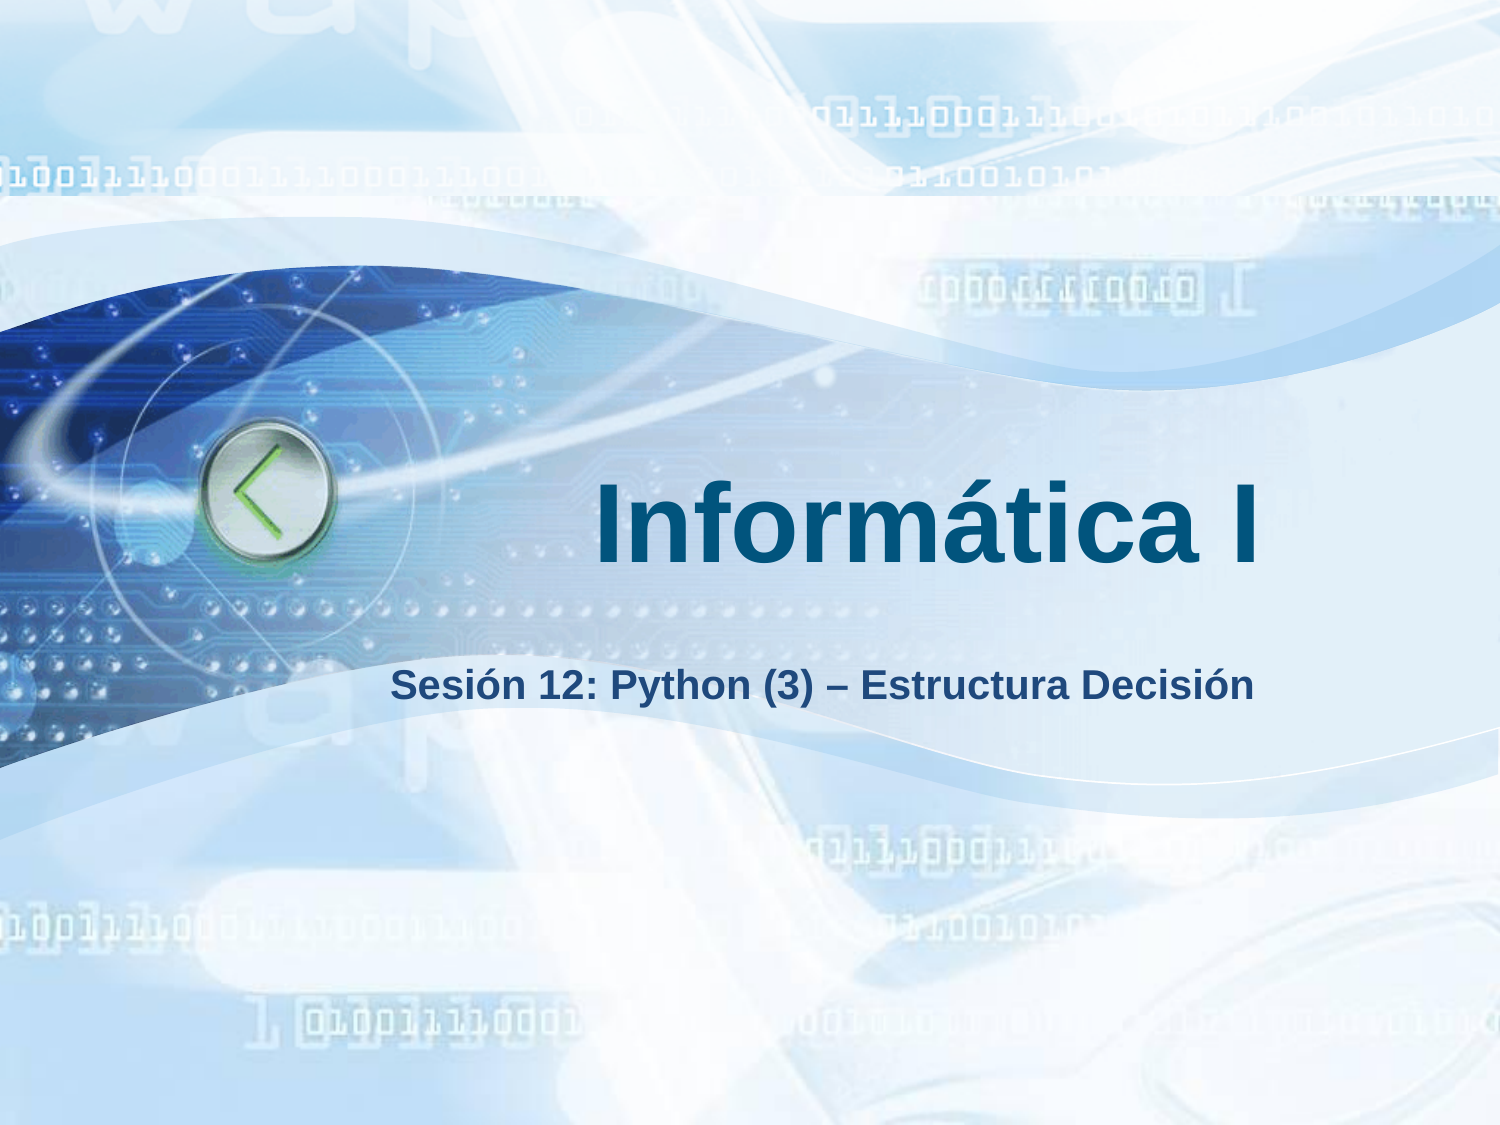

# Sesión 12: Python (3) – Estructura Decisión